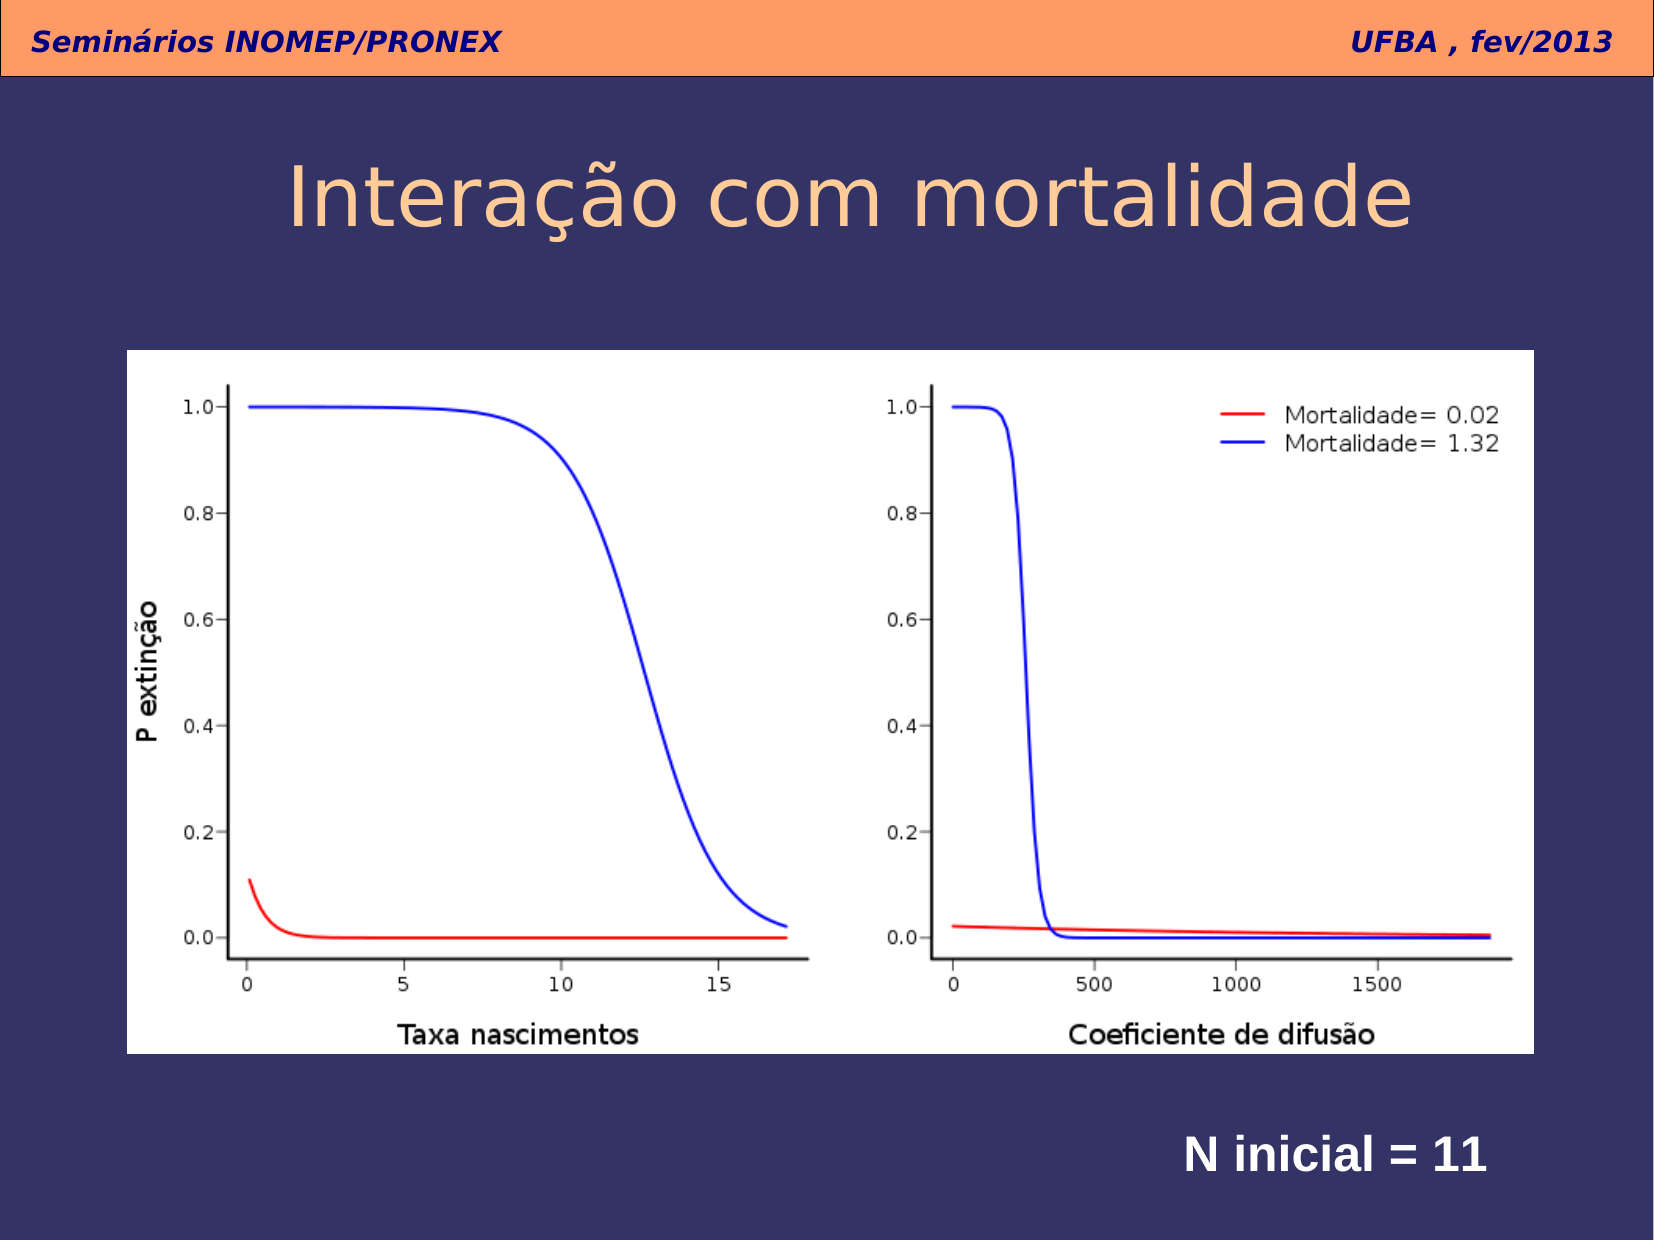

# Interação com mortalidade
N inicial = 11